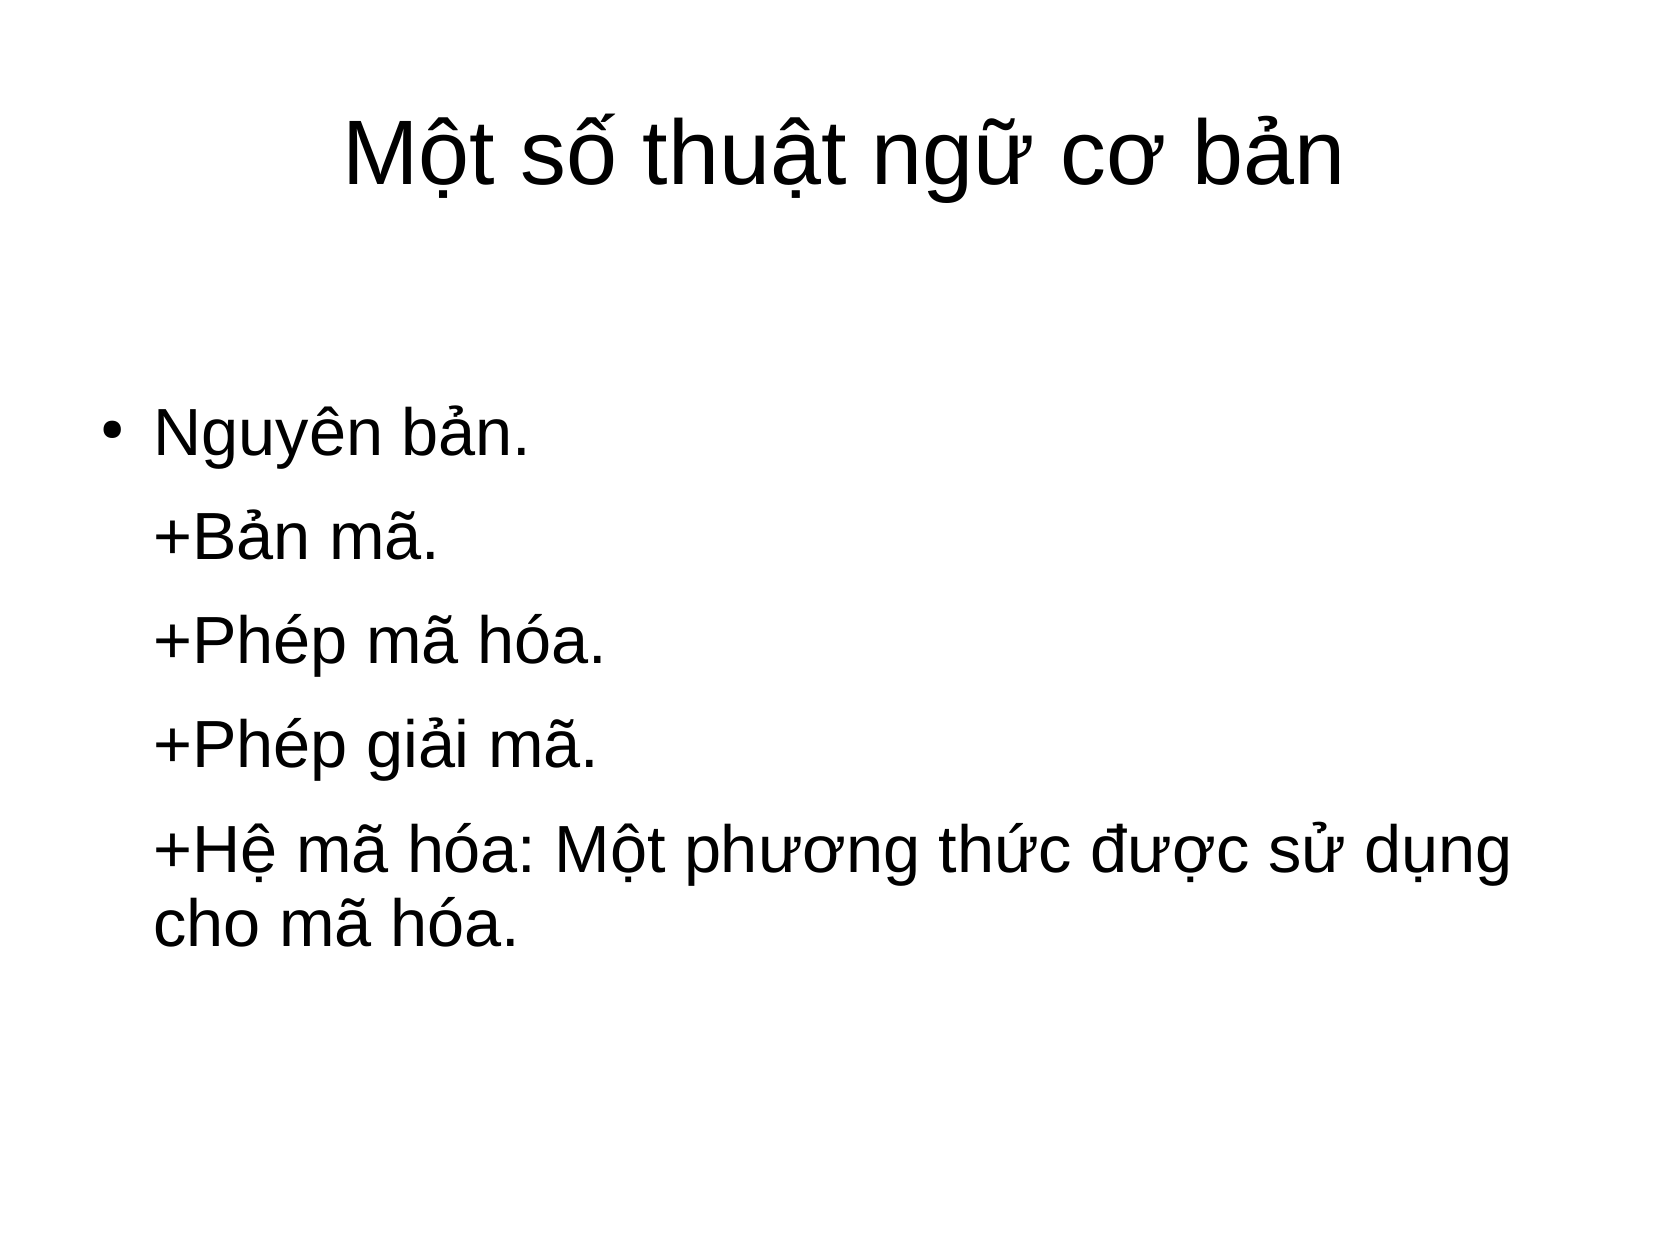

# Một số thuật ngữ cơ bản
Nguyên bản.
+Bản mã.
+Phép mã hóa.
+Phép giải mã.
+Hệ mã hóa: Một phương thức được sử dụng cho mã hóa.